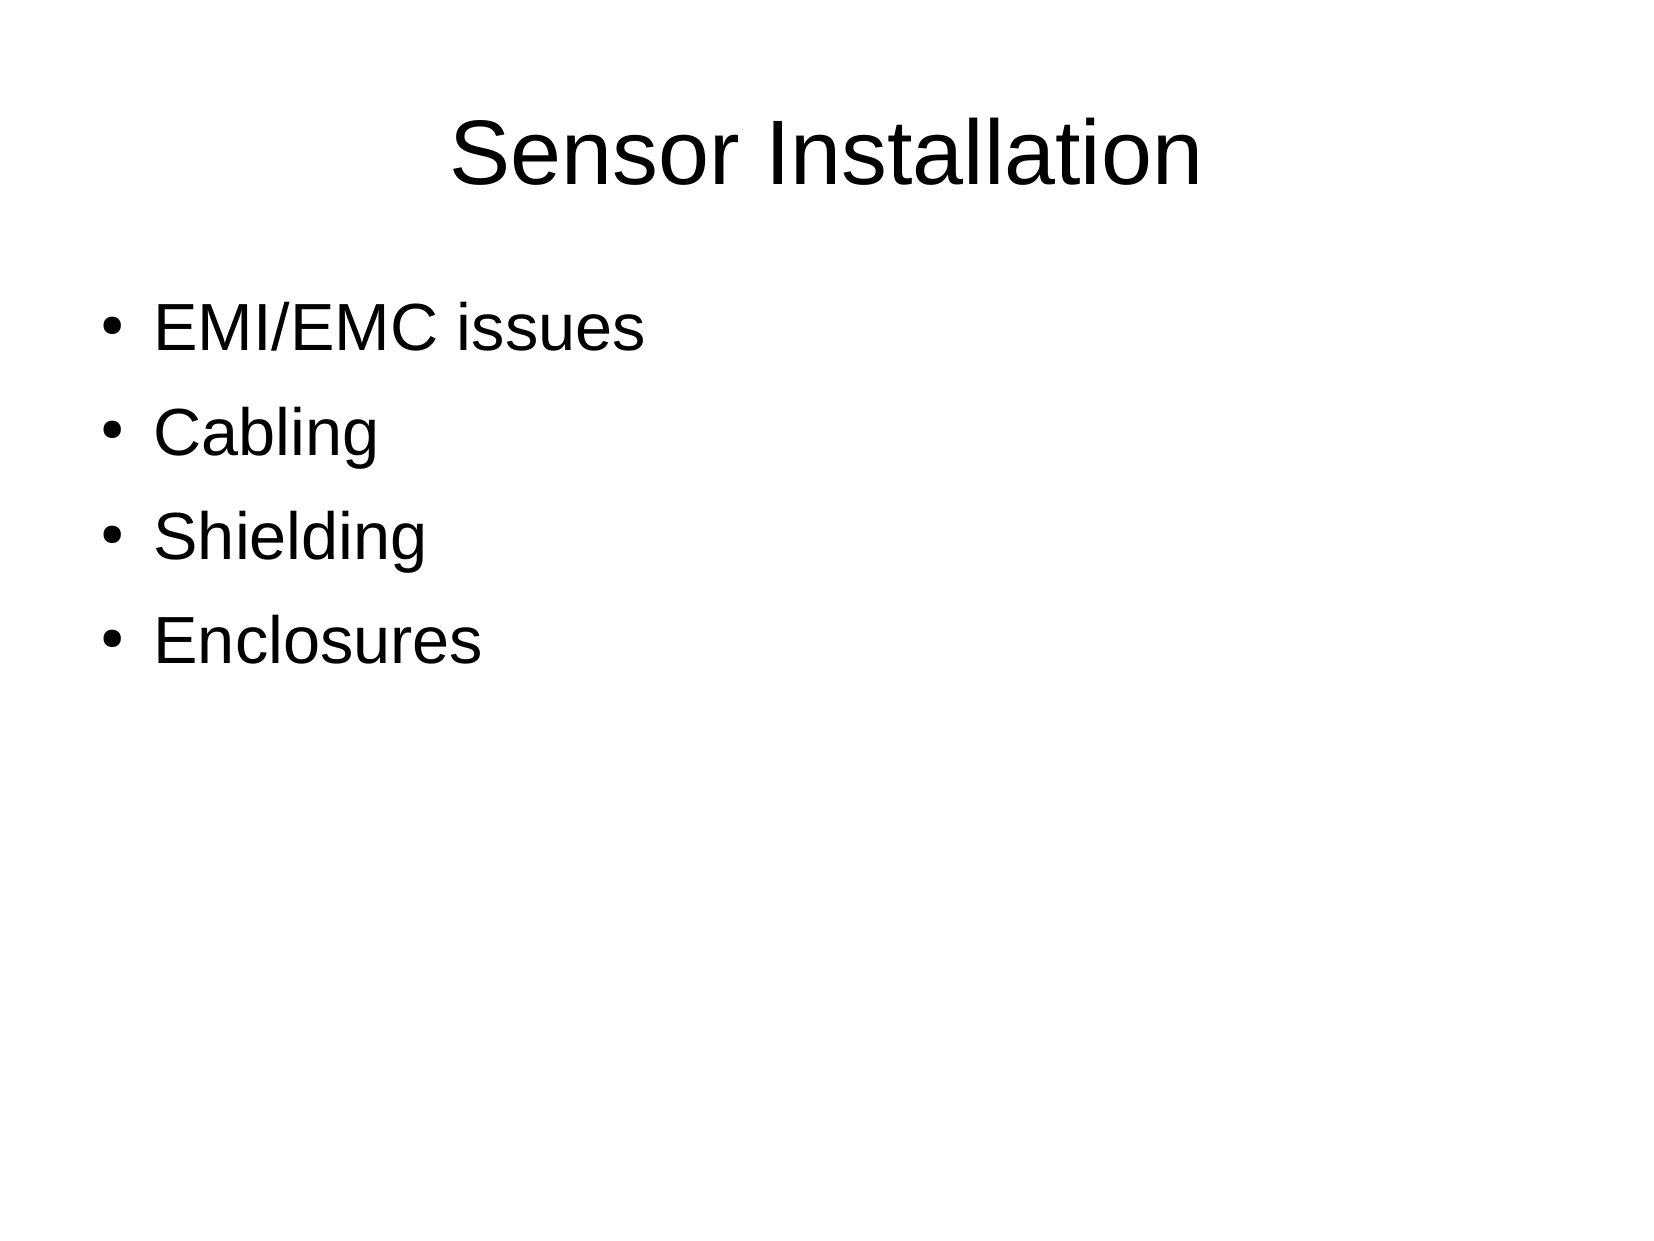

# Sensor Installation
EMI/EMC issues
Cabling
Shielding
Enclosures